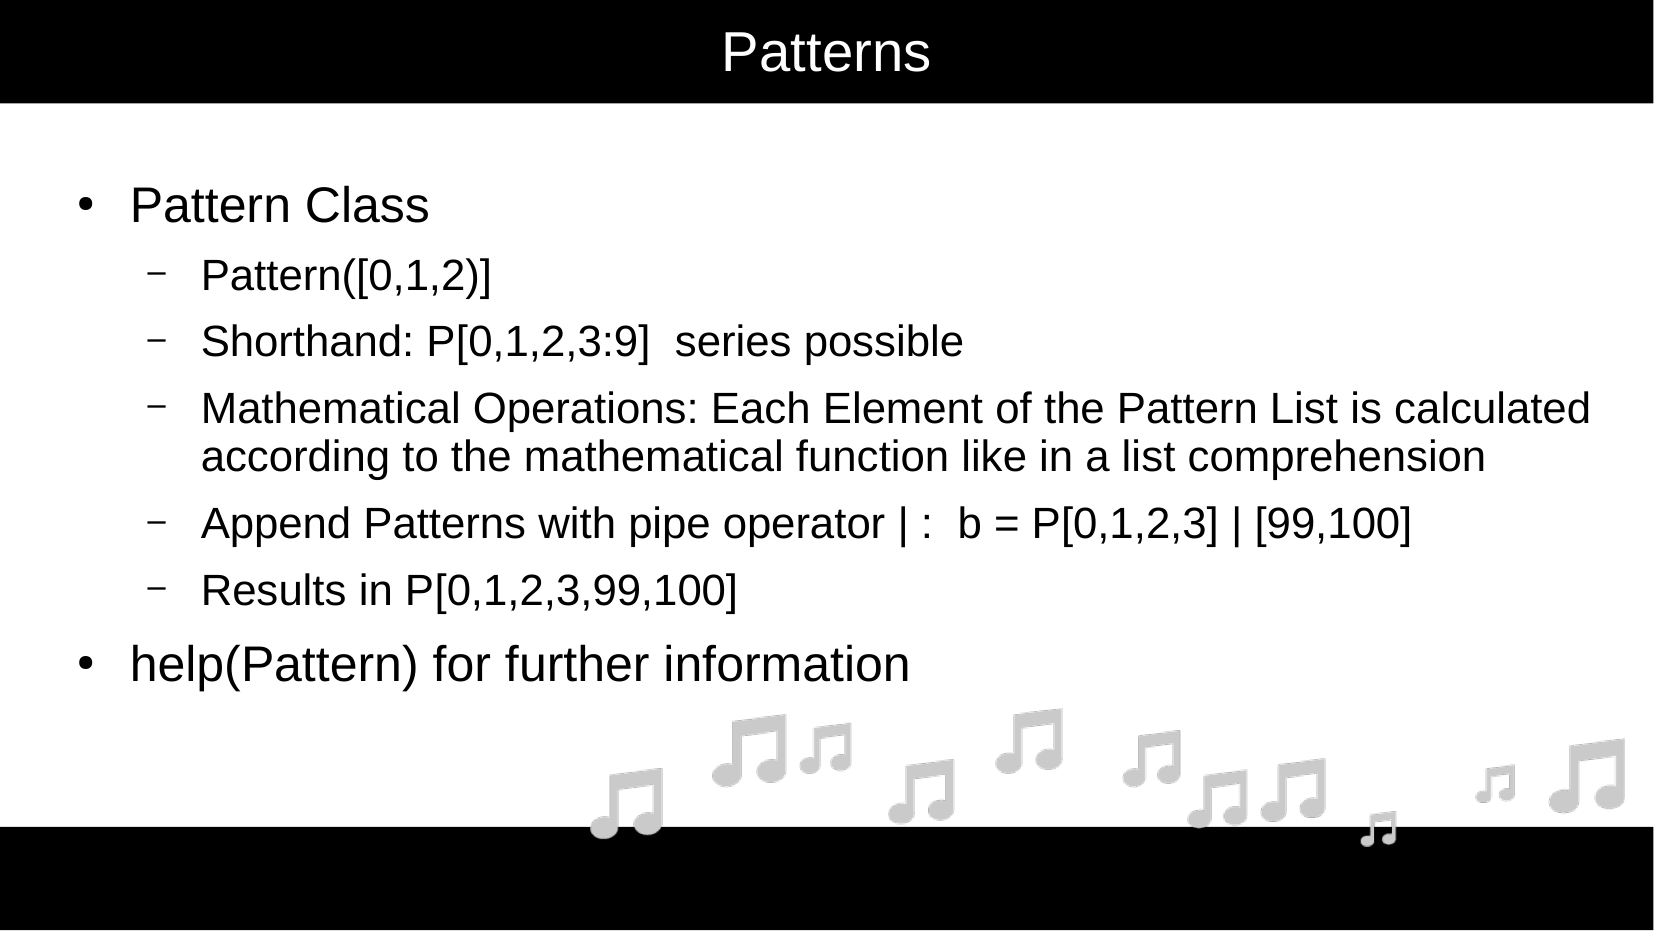

# Patterns
Pattern Class
Pattern([0,1,2)]
Shorthand: P[0,1,2,3:9] series possible
Mathematical Operations: Each Element of the Pattern List is calculated according to the mathematical function like in a list comprehension
Append Patterns with pipe operator | : b = P[0,1,2,3] | [99,100]
Results in P[0,1,2,3,99,100]
help(Pattern) for further information